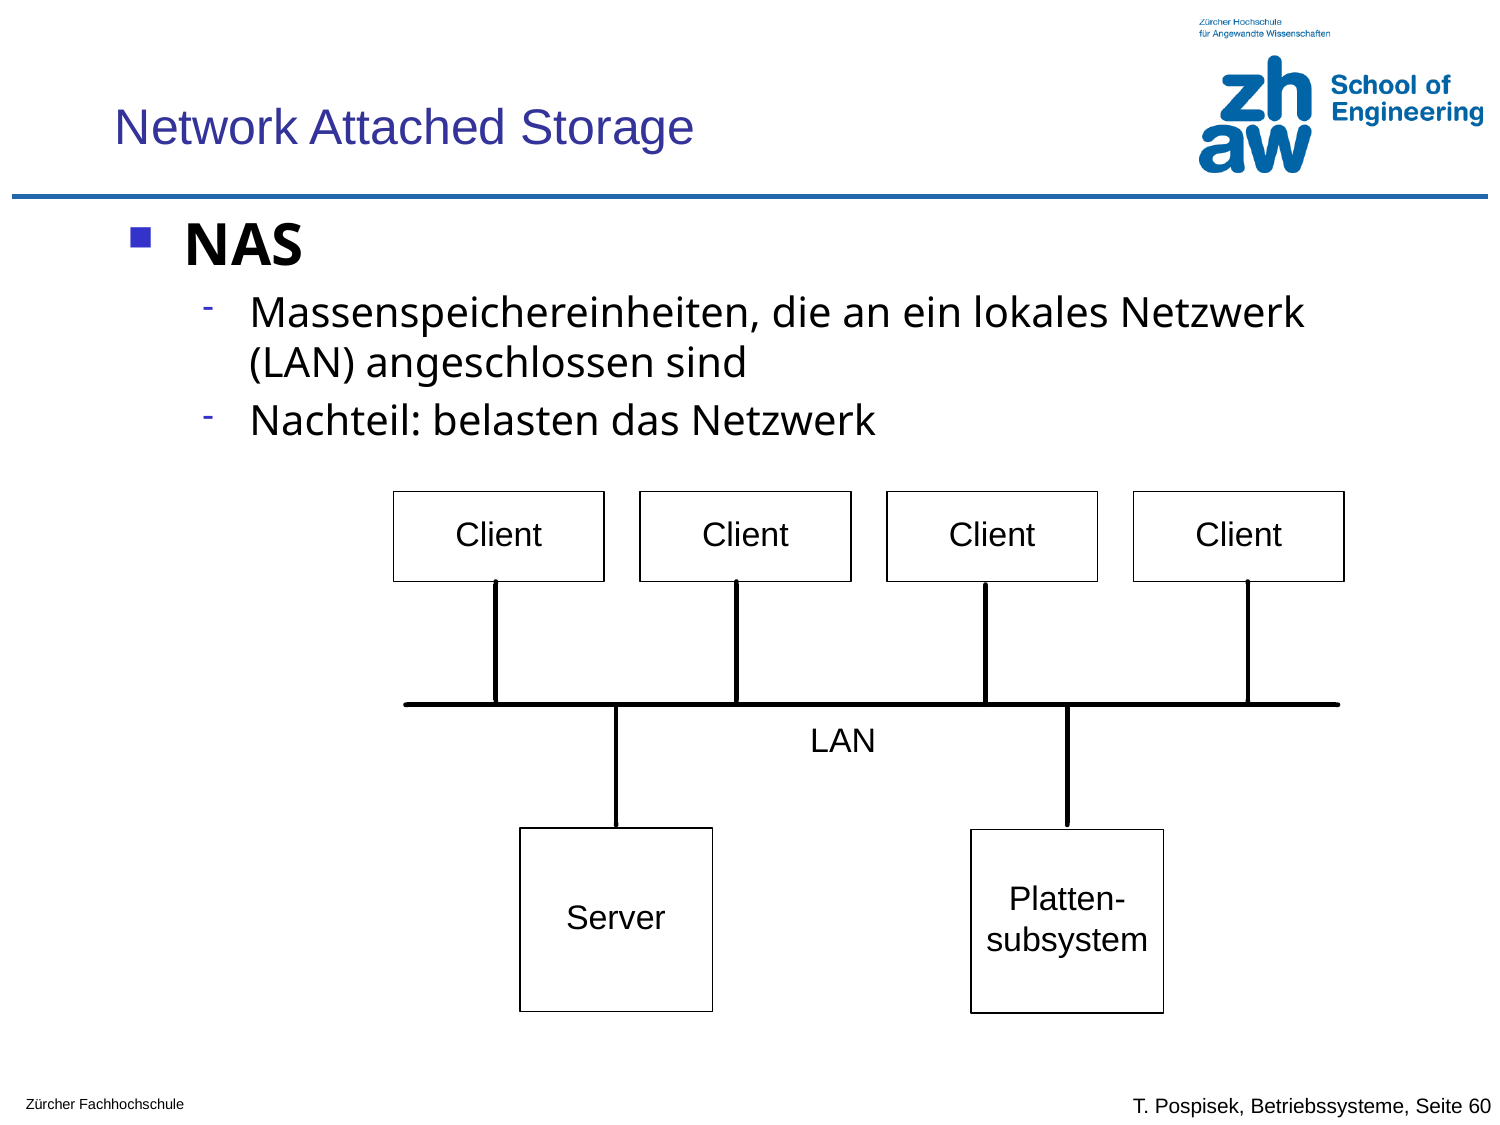

# Network Attached Storage
NAS
Massenspeichereinheiten, die an ein lokales Netzwerk (LAN) angeschlossen sind
Nachteil: belasten das Netzwerk